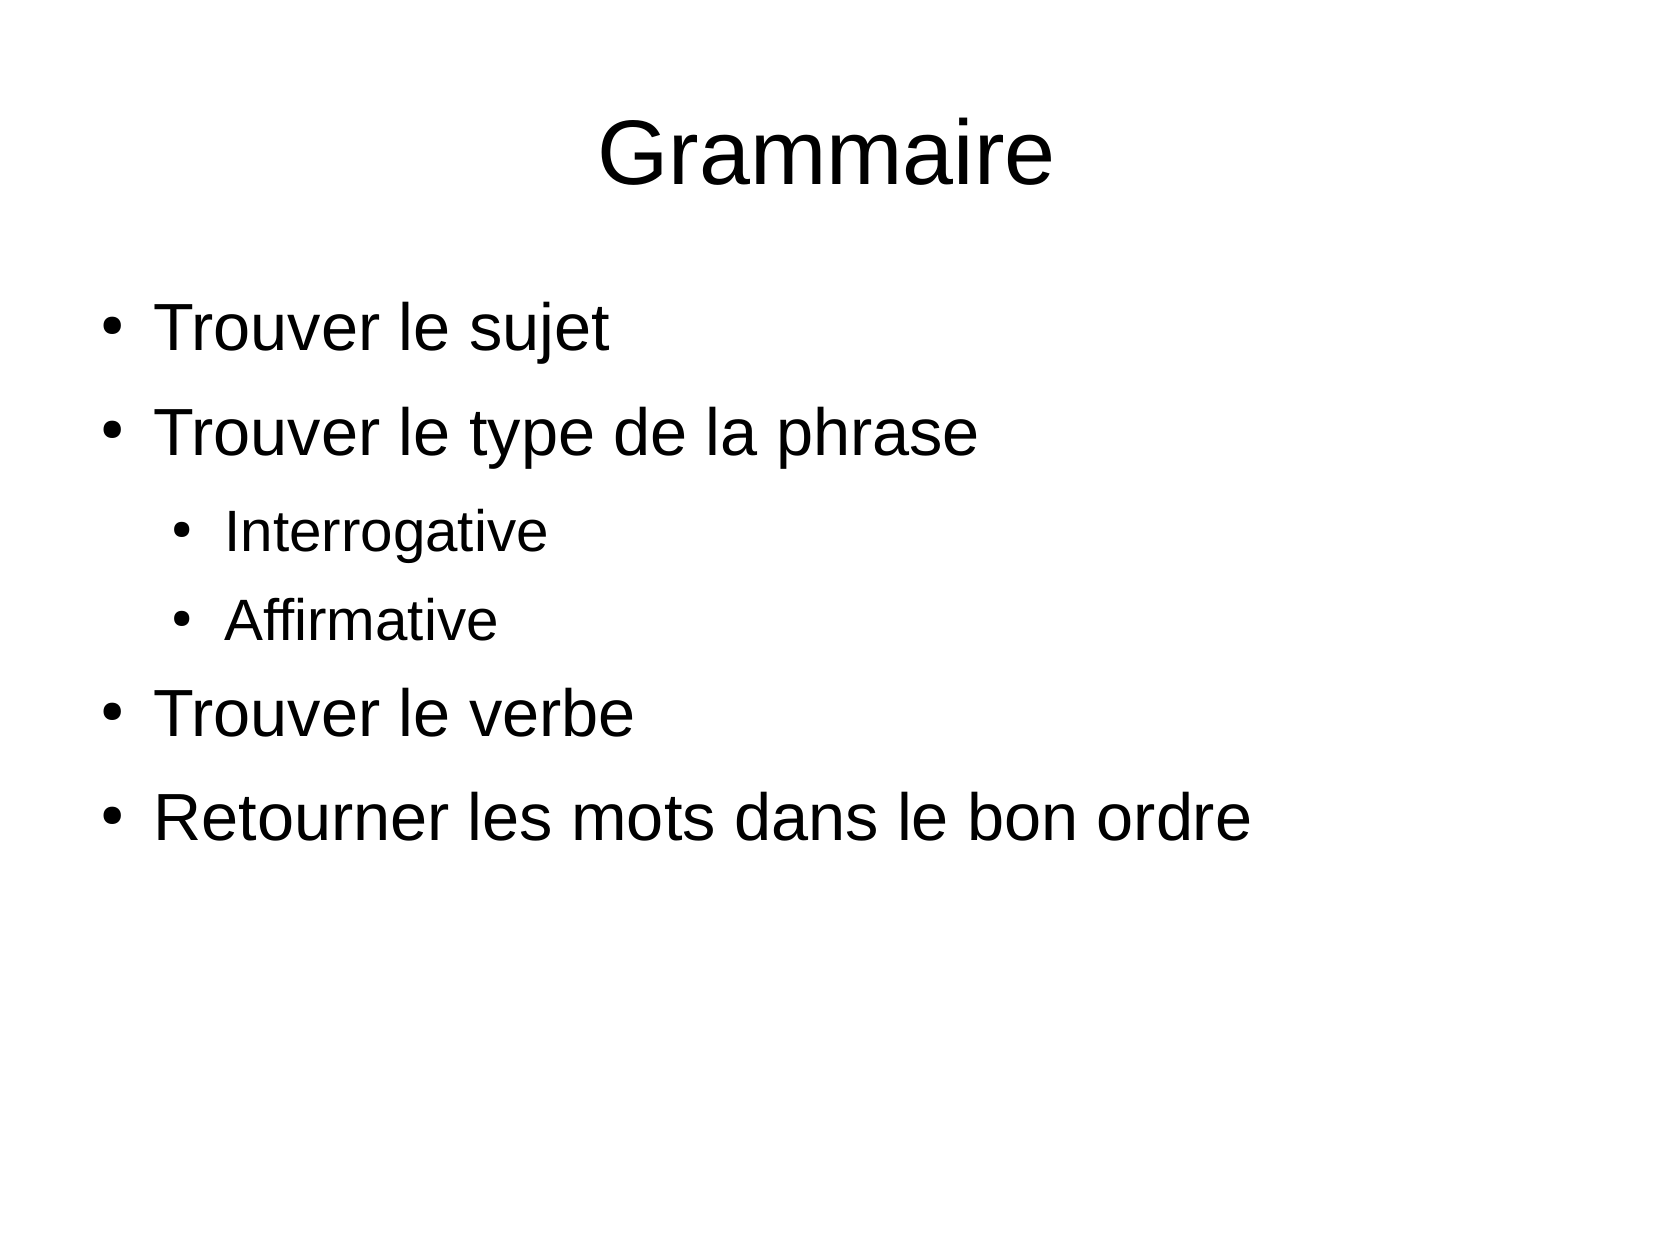

# Grammaire
Trouver le sujet
Trouver le type de la phrase
Interrogative
Affirmative
Trouver le verbe
Retourner les mots dans le bon ordre